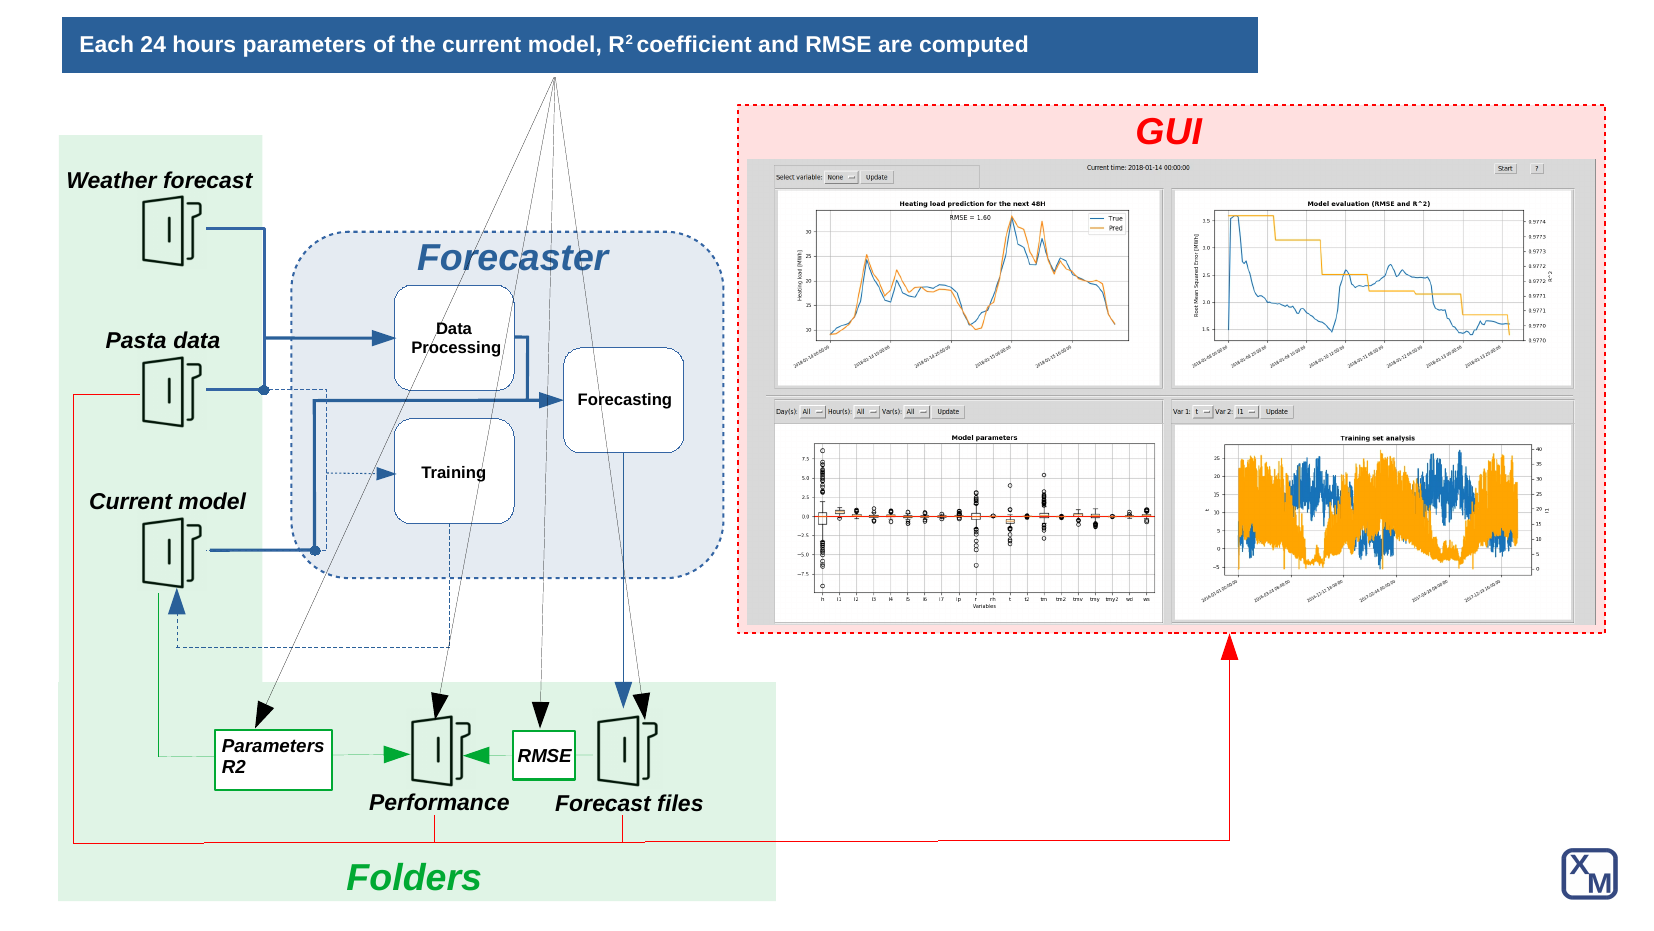

Each 24 hours parameters of the current model, R2 coefficient and RMSE are computed
GUI
Weather forecast
Forecaster
Data
Processing
Pasta data
Forecasting
Training
Current model
Parameters
R2
RMSE
Performance
Forecast files
Folders